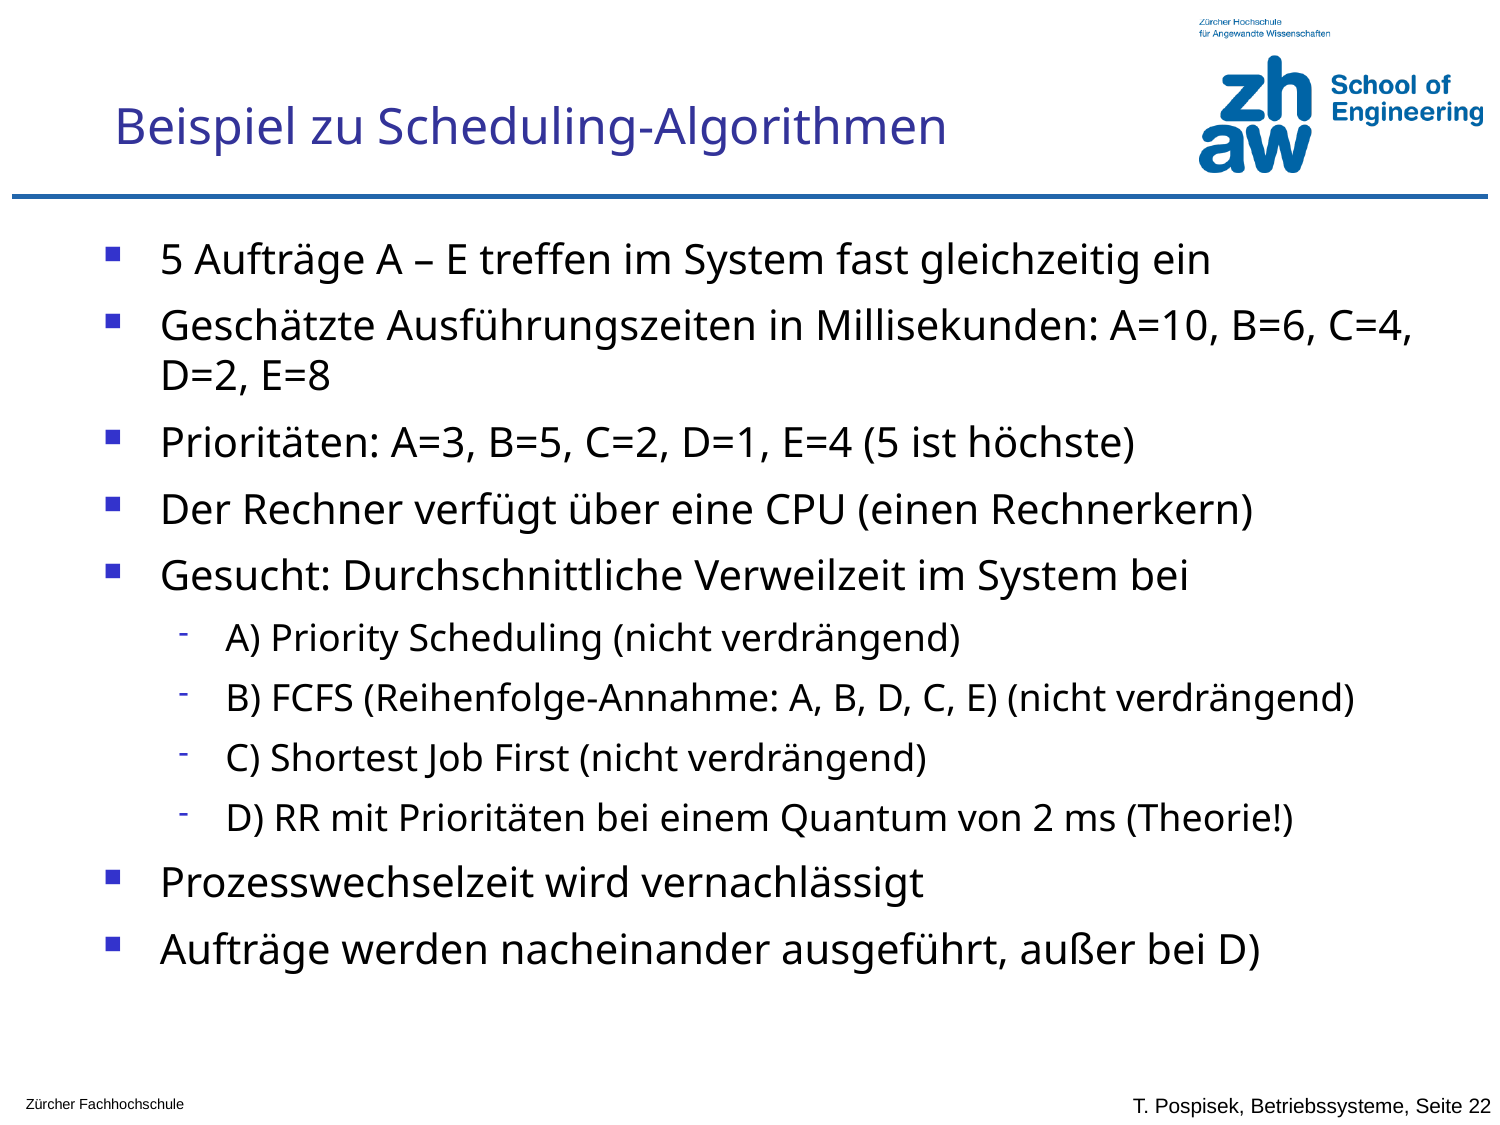

# Beispiel zu Scheduling-Algorithmen
5 Aufträge A – E treffen im System fast gleichzeitig ein
Geschätzte Ausführungszeiten in Millisekunden: A=10, B=6, C=4, D=2, E=8
Prioritäten: A=3, B=5, C=2, D=1, E=4 (5 ist höchste)
Der Rechner verfügt über eine CPU (einen Rechnerkern)
Gesucht: Durchschnittliche Verweilzeit im System bei
A) Priority Scheduling (nicht verdrängend)
B) FCFS (Reihenfolge-Annahme: A, B, D, C, E) (nicht verdrängend)
C) Shortest Job First (nicht verdrängend)
D) RR mit Prioritäten bei einem Quantum von 2 ms (Theorie!)
Prozesswechselzeit wird vernachlässigt
Aufträge werden nacheinander ausgeführt, außer bei D)